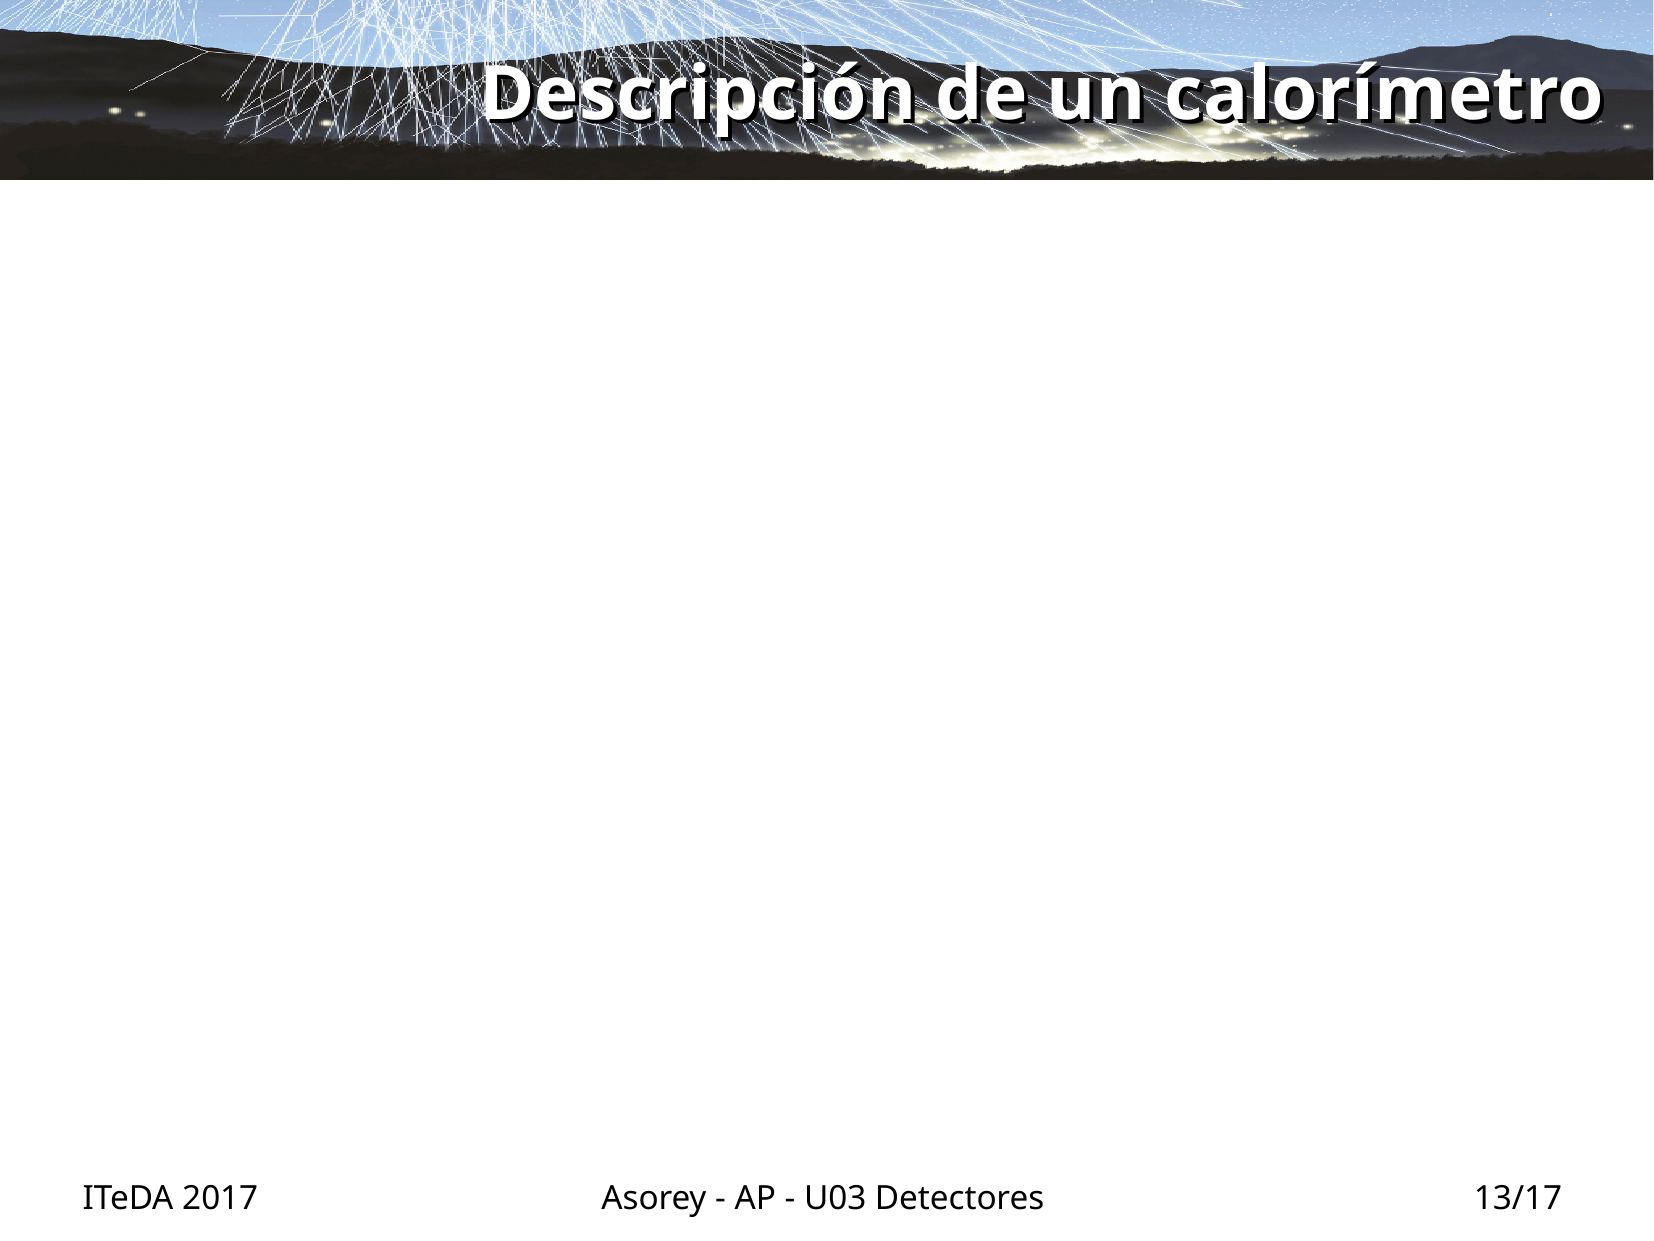

# Descripción de un calorímetro
ITeDA 2017
Asorey - AP - U03 Detectores
13